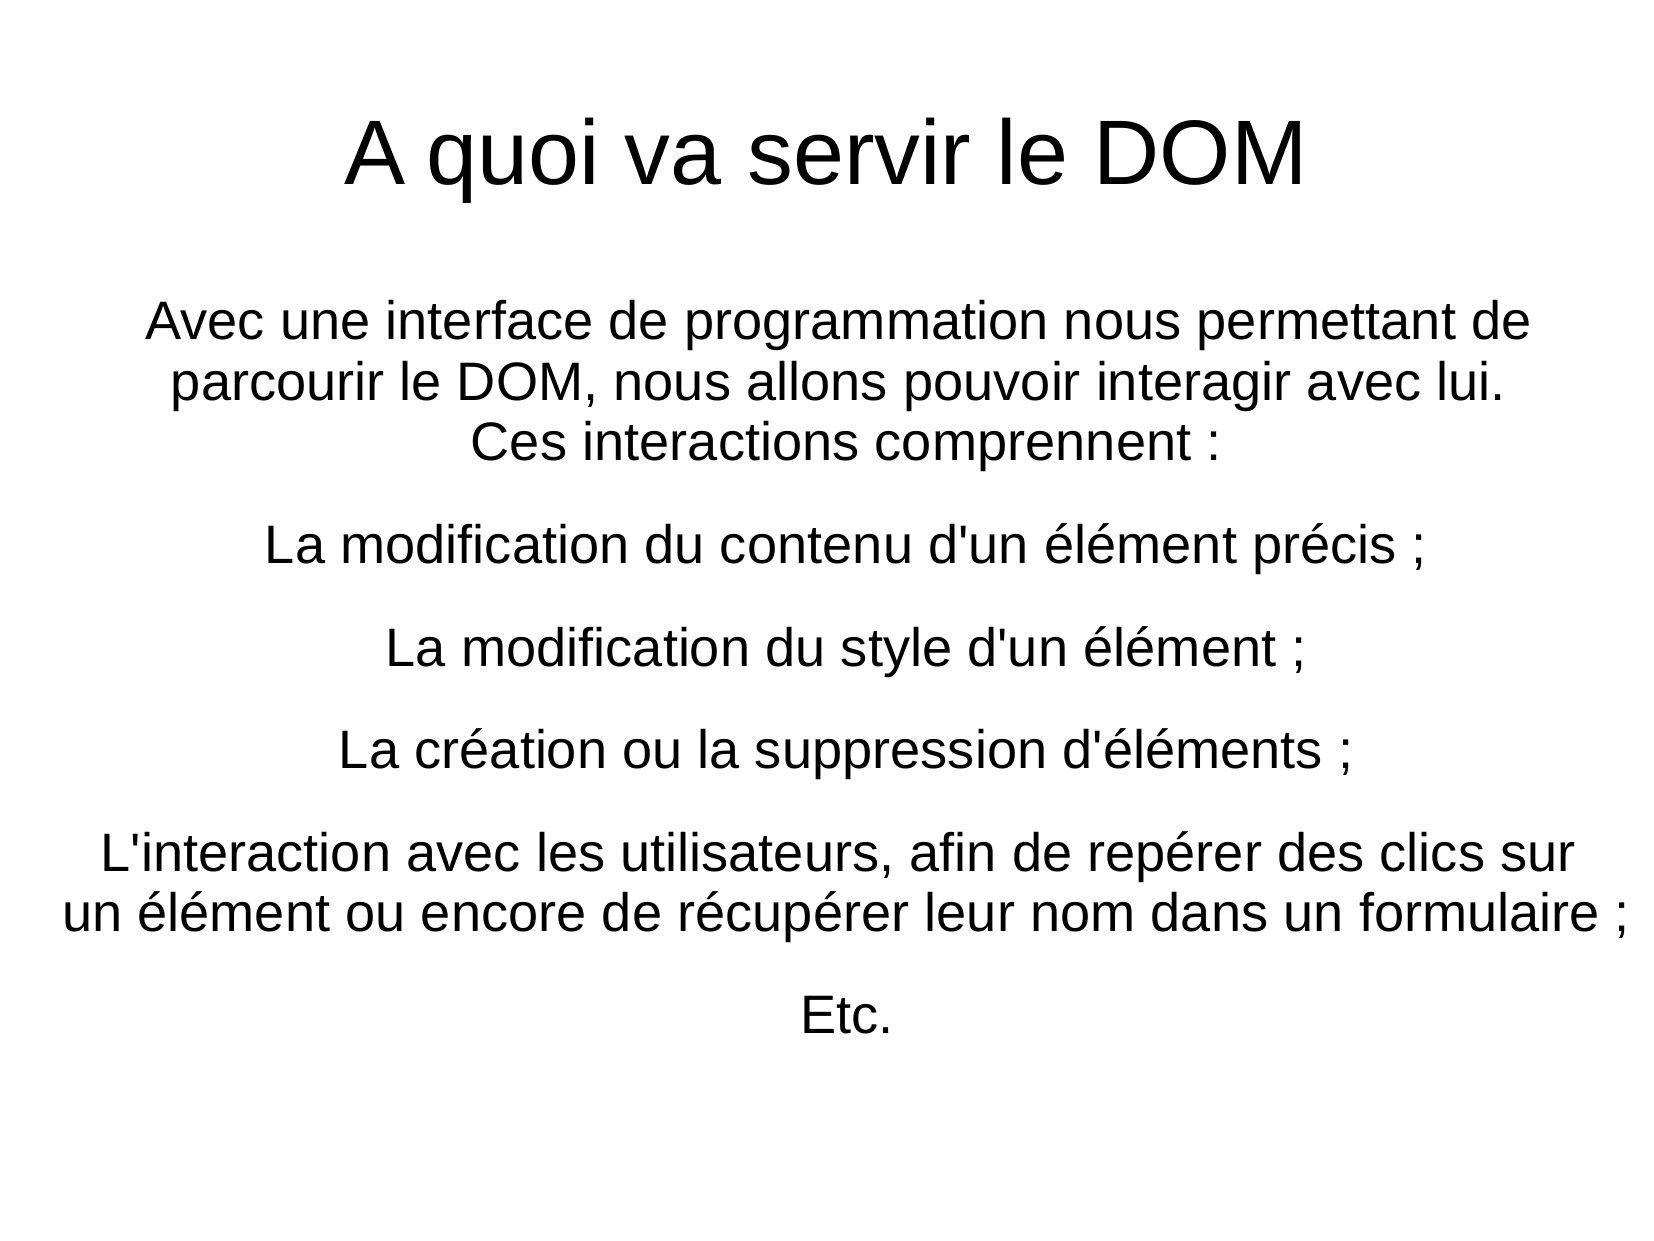

# A quoi va servir le DOM
Avec une interface de programmation nous permettant de
parcourir le DOM, nous allons pouvoir interagir avec lui.
Ces interactions comprennent :
La modification du contenu d'un élément précis ;
La modification du style d'un élément ;
La création ou la suppression d'éléments ;
L'interaction avec les utilisateurs, afin de repérer des clics sur
un élément ou encore de récupérer leur nom dans un formulaire ;
Etc.